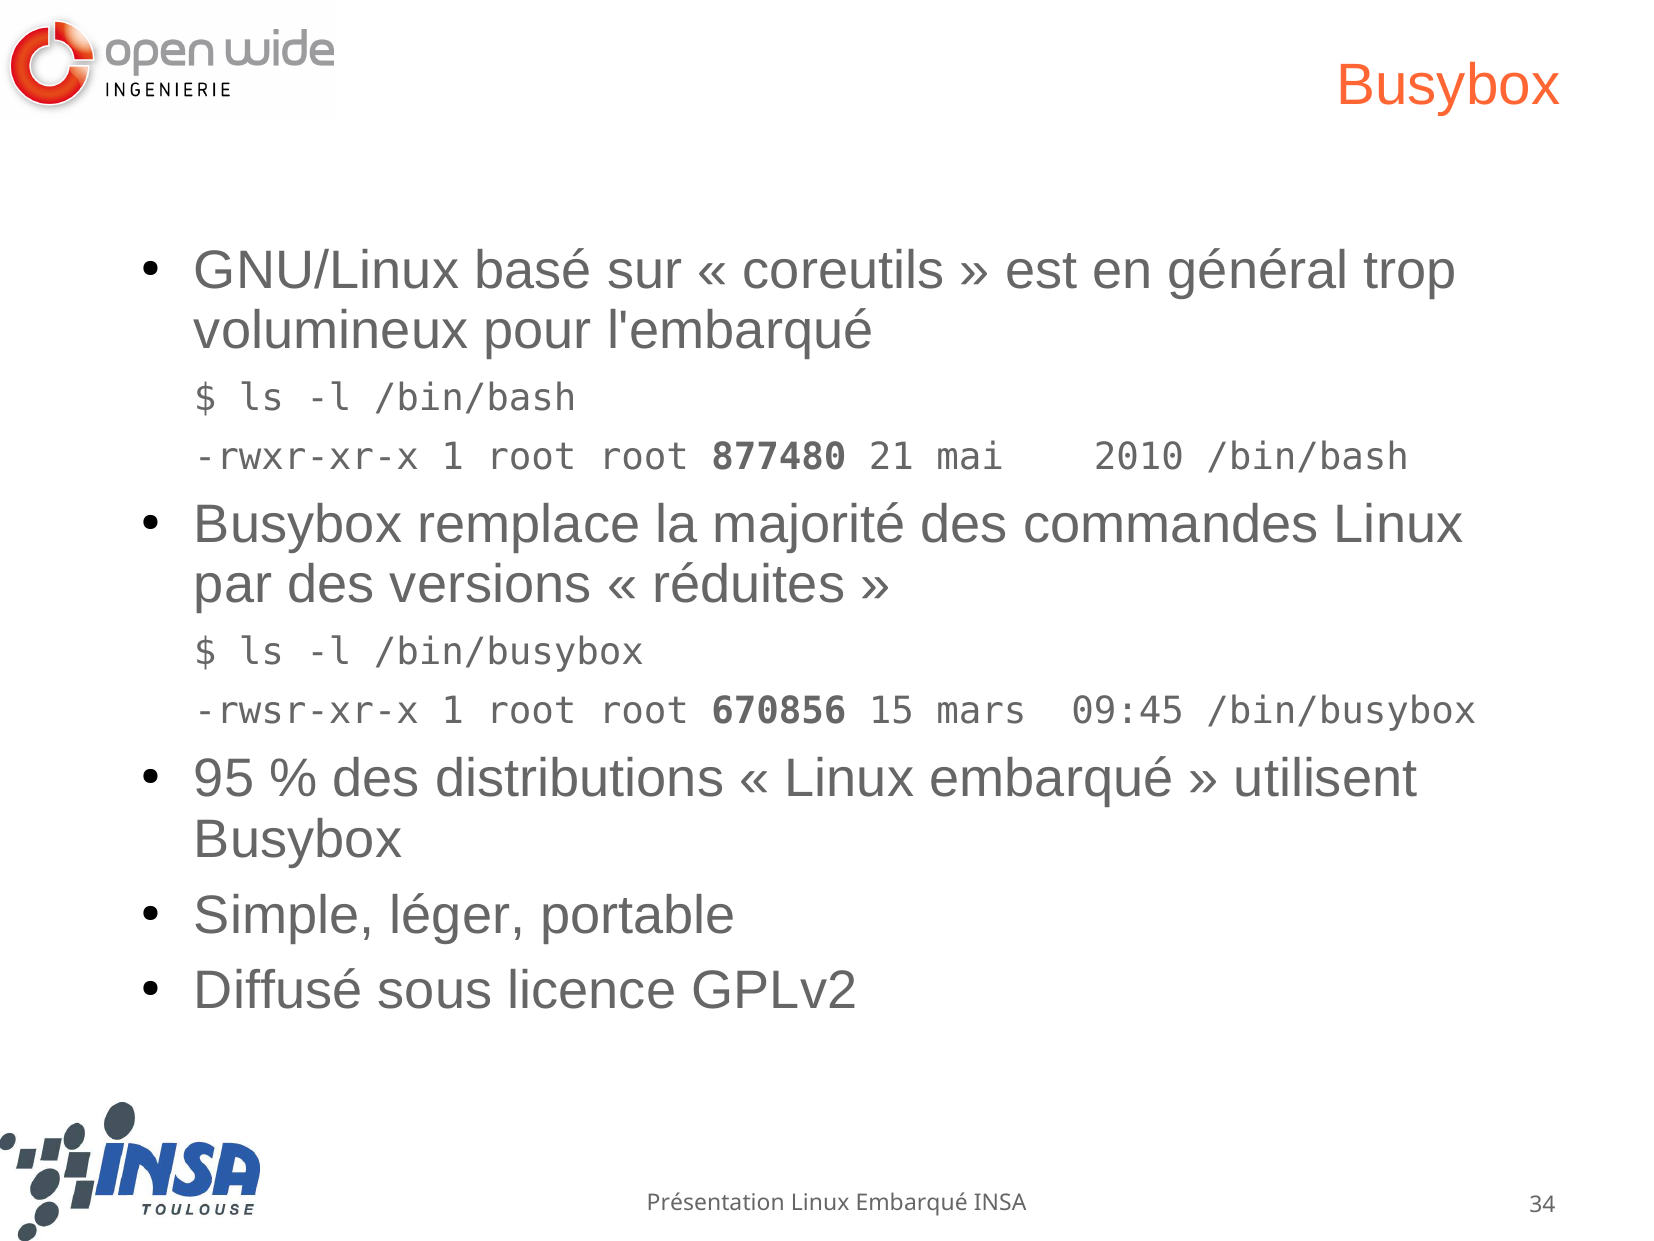

# Busybox
GNU/Linux basé sur « coreutils » est en général trop volumineux pour l'embarqué
$ ls -l /bin/bash
-rwxr-xr-x 1 root root 877480 21 mai 2010 /bin/bash
Busybox remplace la majorité des commandes Linux par des versions « réduites »
$ ls -l /bin/busybox
-rwsr-xr-x 1 root root 670856 15 mars 09:45 /bin/busybox
95 % des distributions « Linux embarqué » utilisent Busybox
Simple, léger, portable
Diffusé sous licence GPLv2